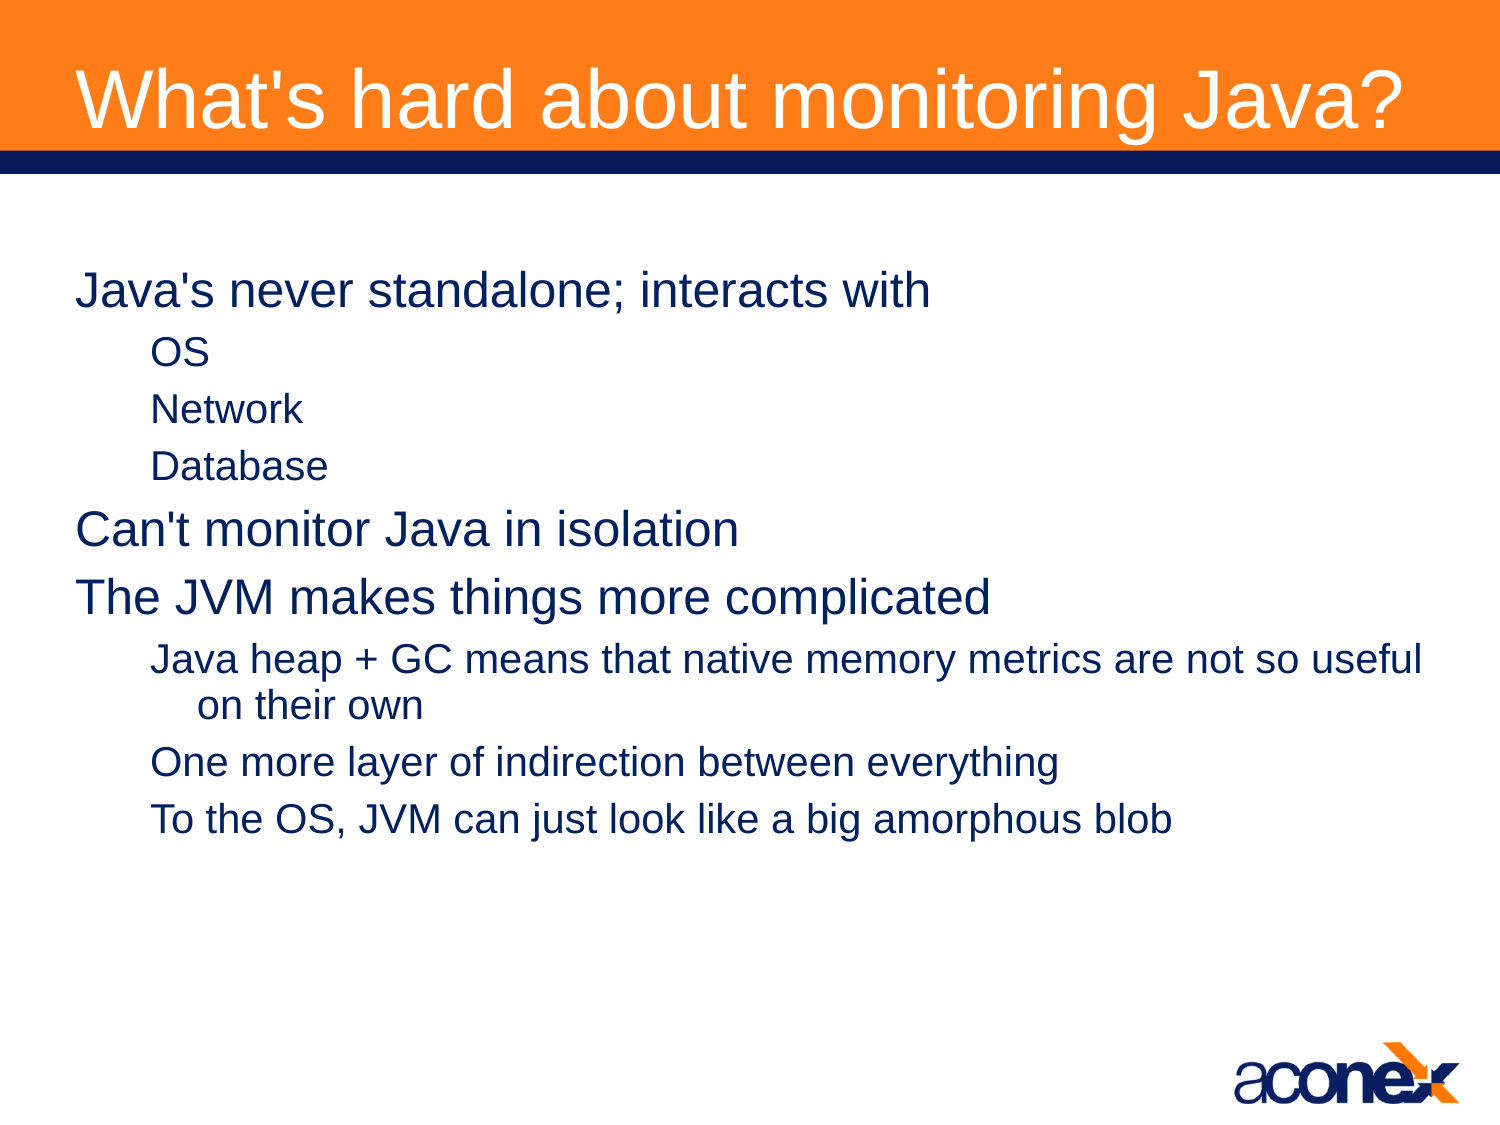

# What's hard about monitoring Java?
Java's never standalone; interacts with
OS
Network
Database
Can't monitor Java in isolation
The JVM makes things more complicated
Java heap + GC means that native memory metrics are not so useful on their own
One more layer of indirection between everything
To the OS, JVM can just look like a big amorphous blob